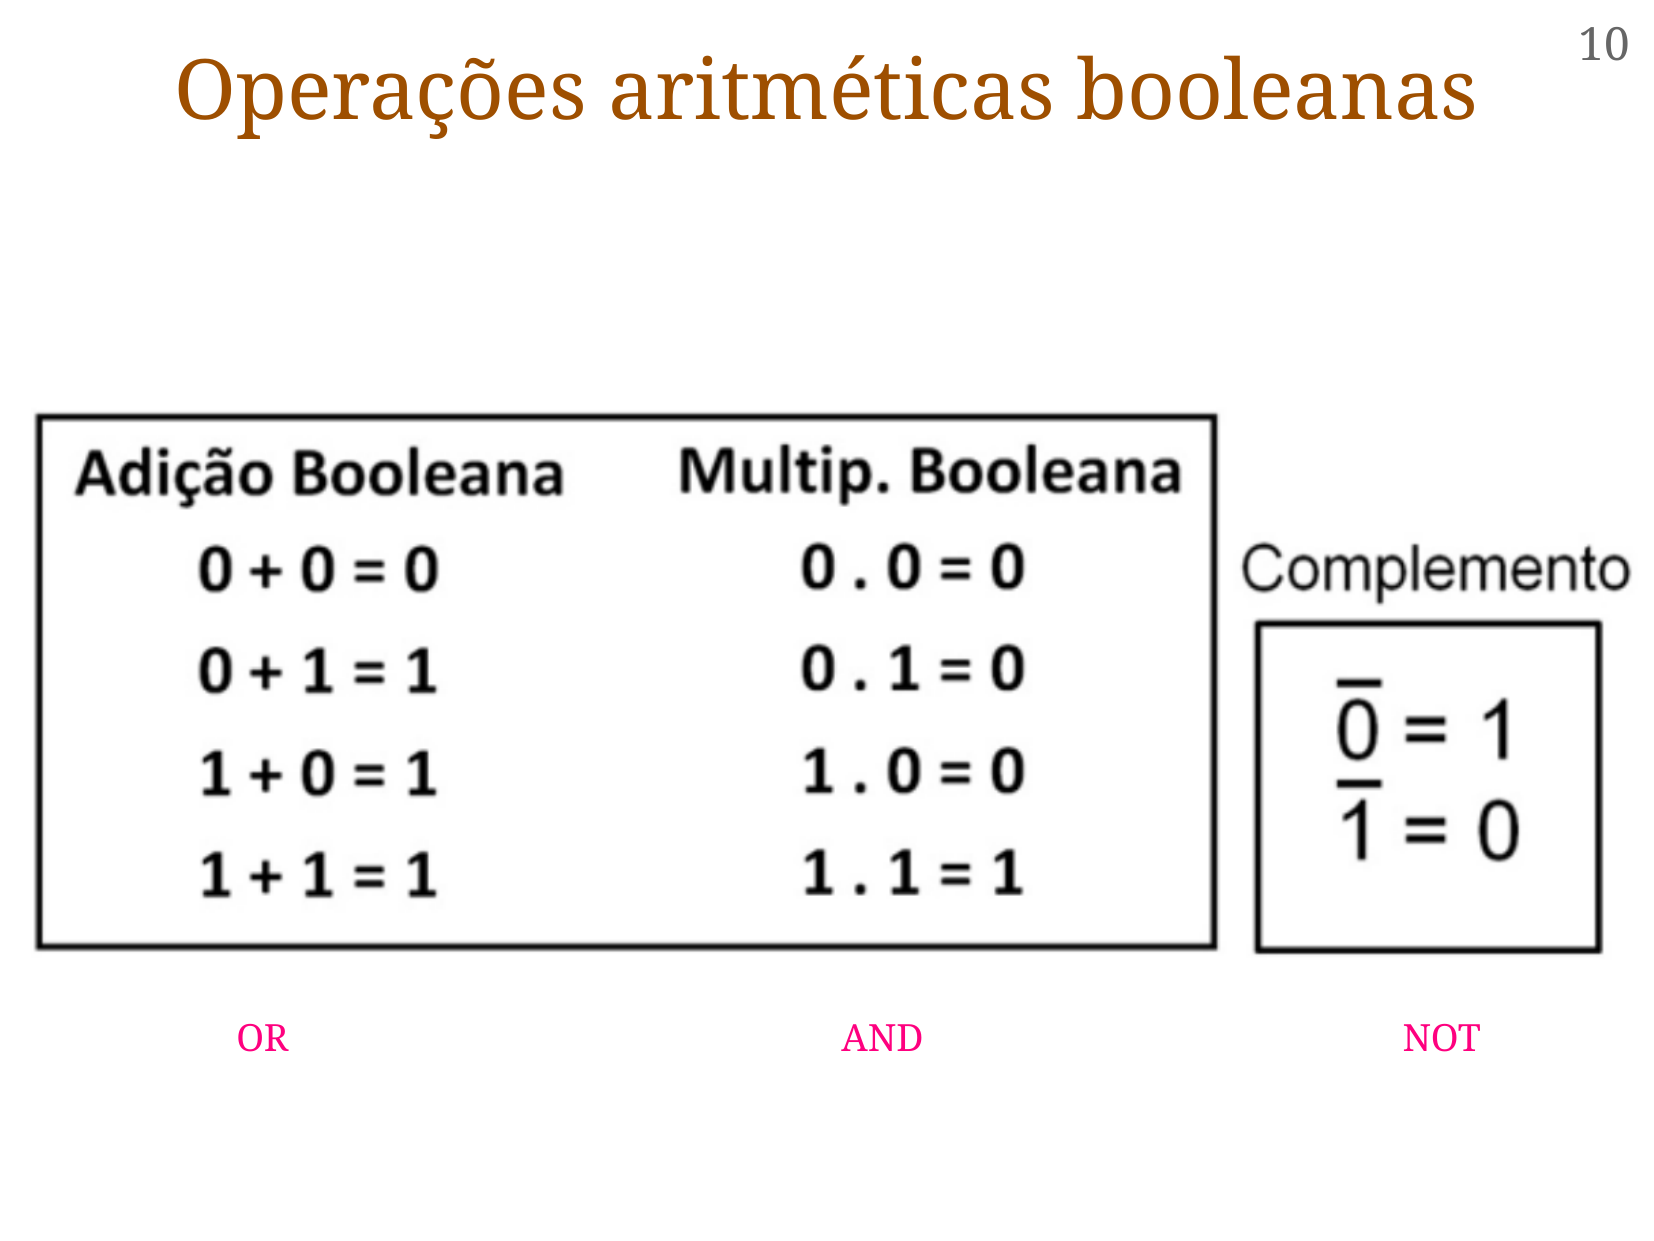

10
# Operações aritméticas booleanas
OR
AND
NOT